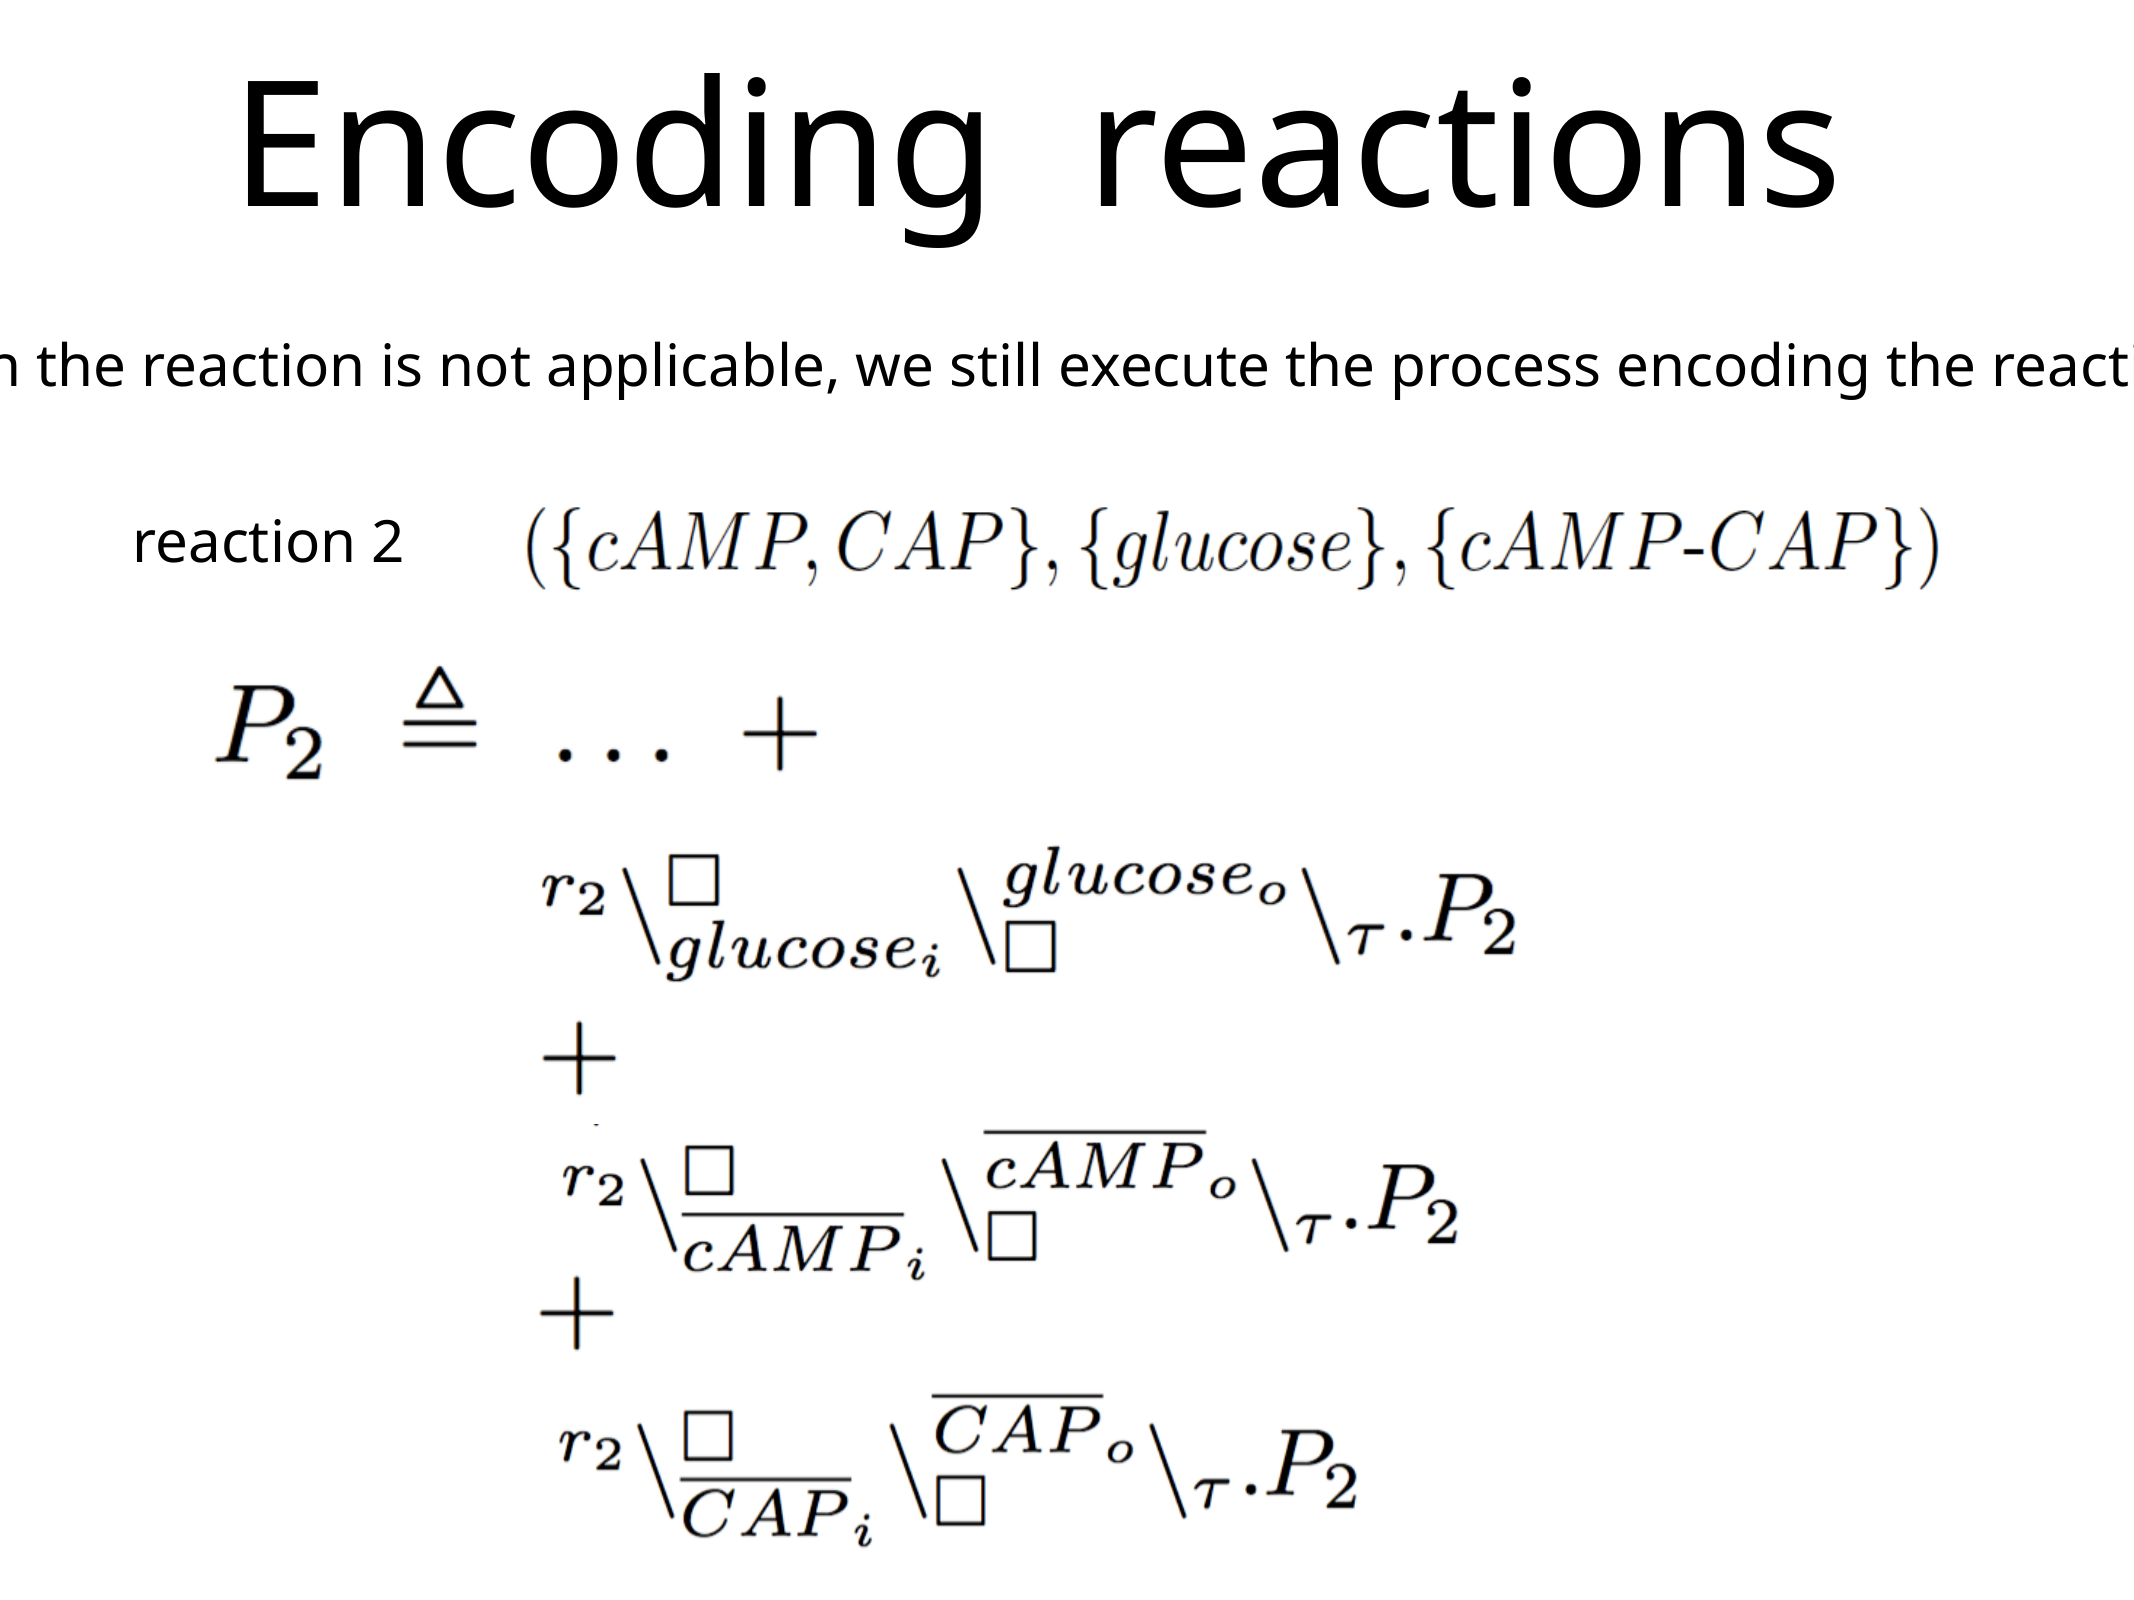

# Encoding reactions
when the reaction is not applicable, we still execute the process encoding the reaction
 reaction 2
47